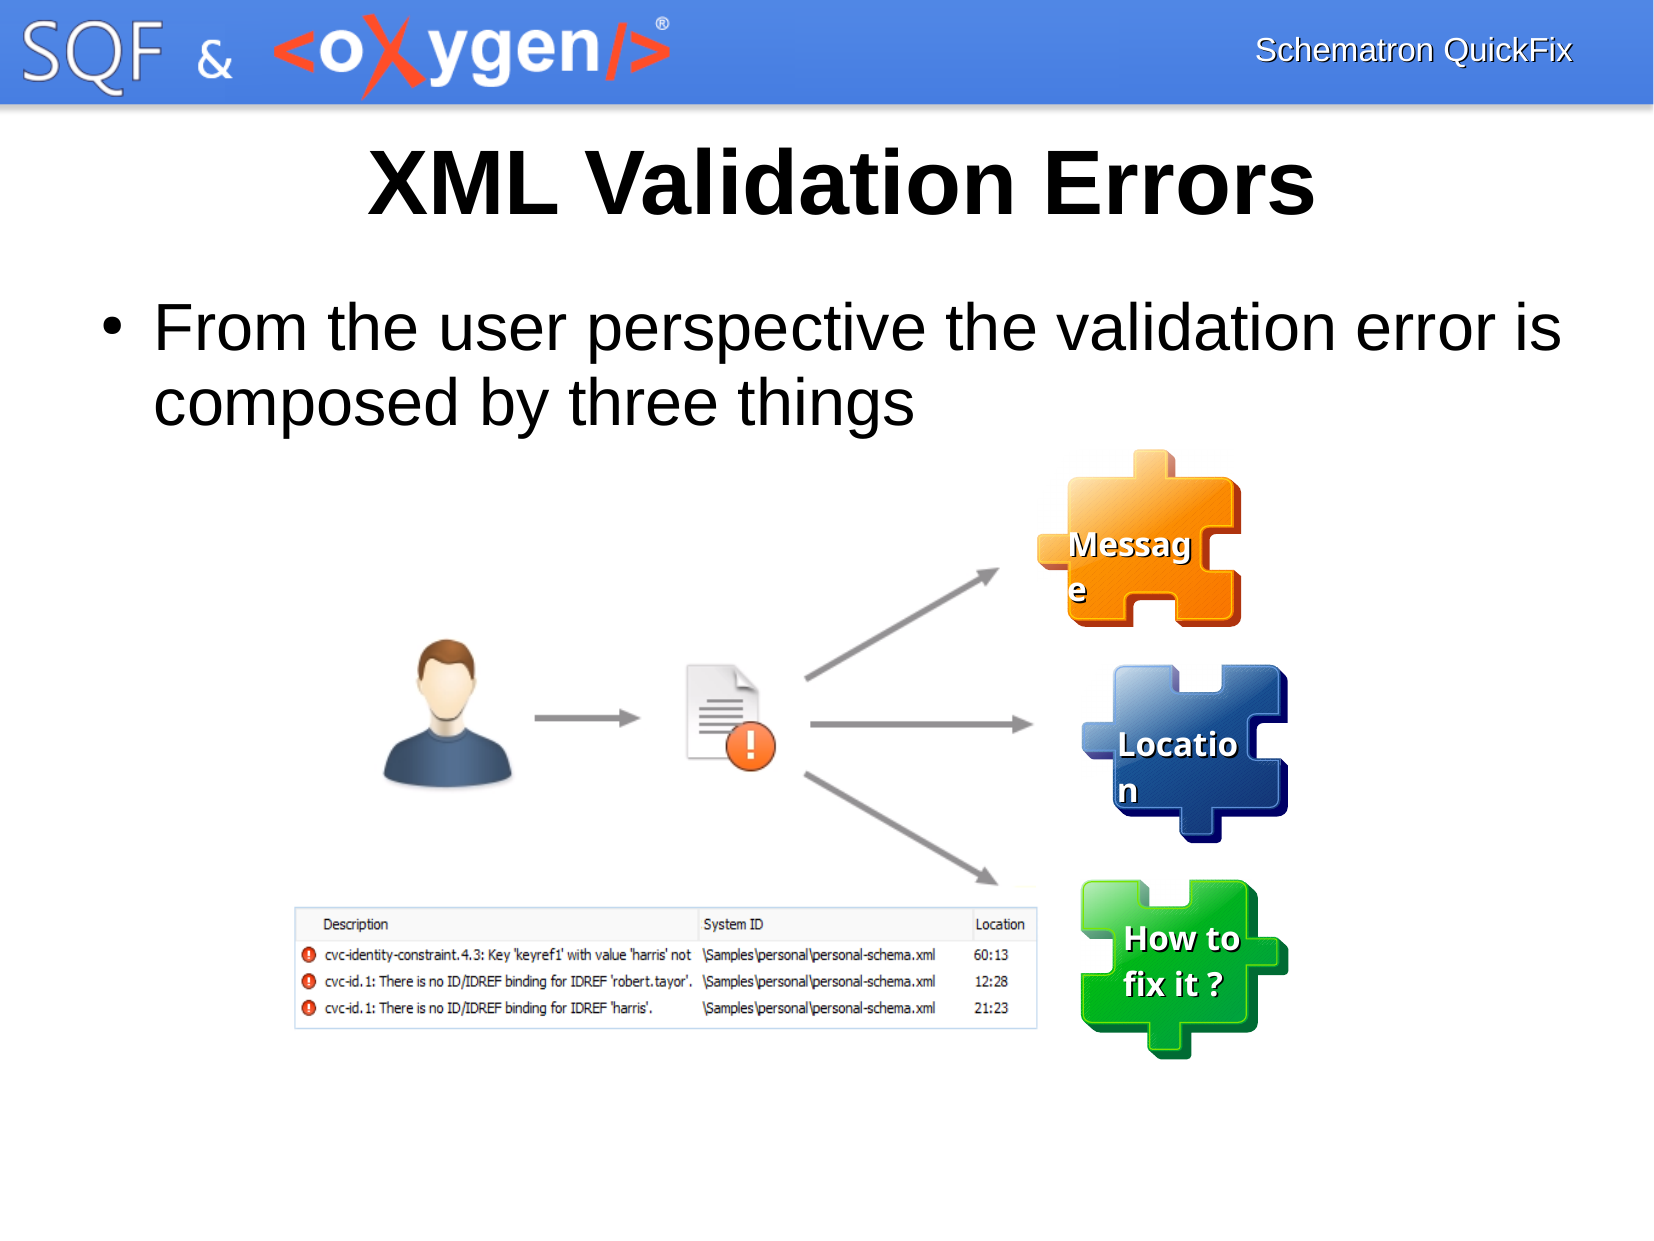

# XML Validation Errors
From the user perspective the validation error is composed by three things
Message
Location
How to fix it ?